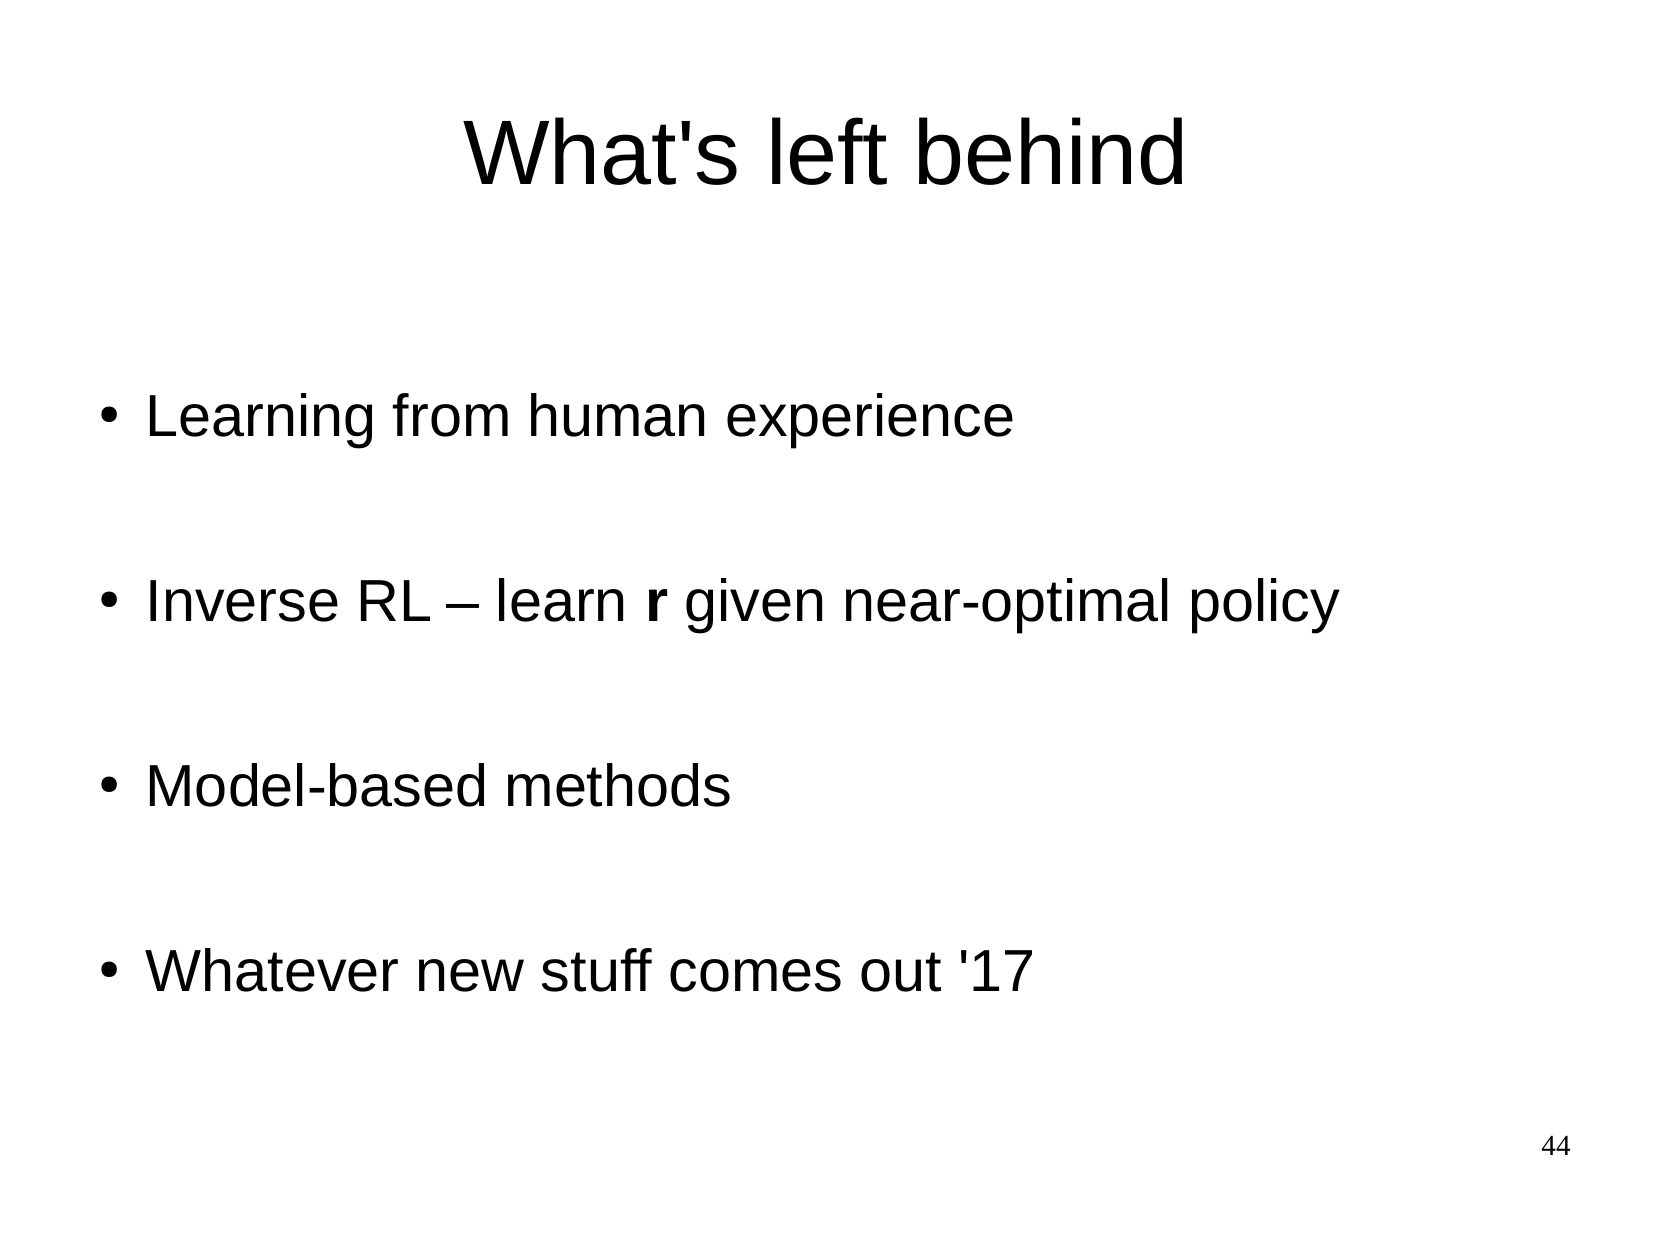

# What's left behind
Learning from human experience
Inverse RL – learn r given near-optimal policy
Model-based methods
Whatever new stuff comes out '17
44